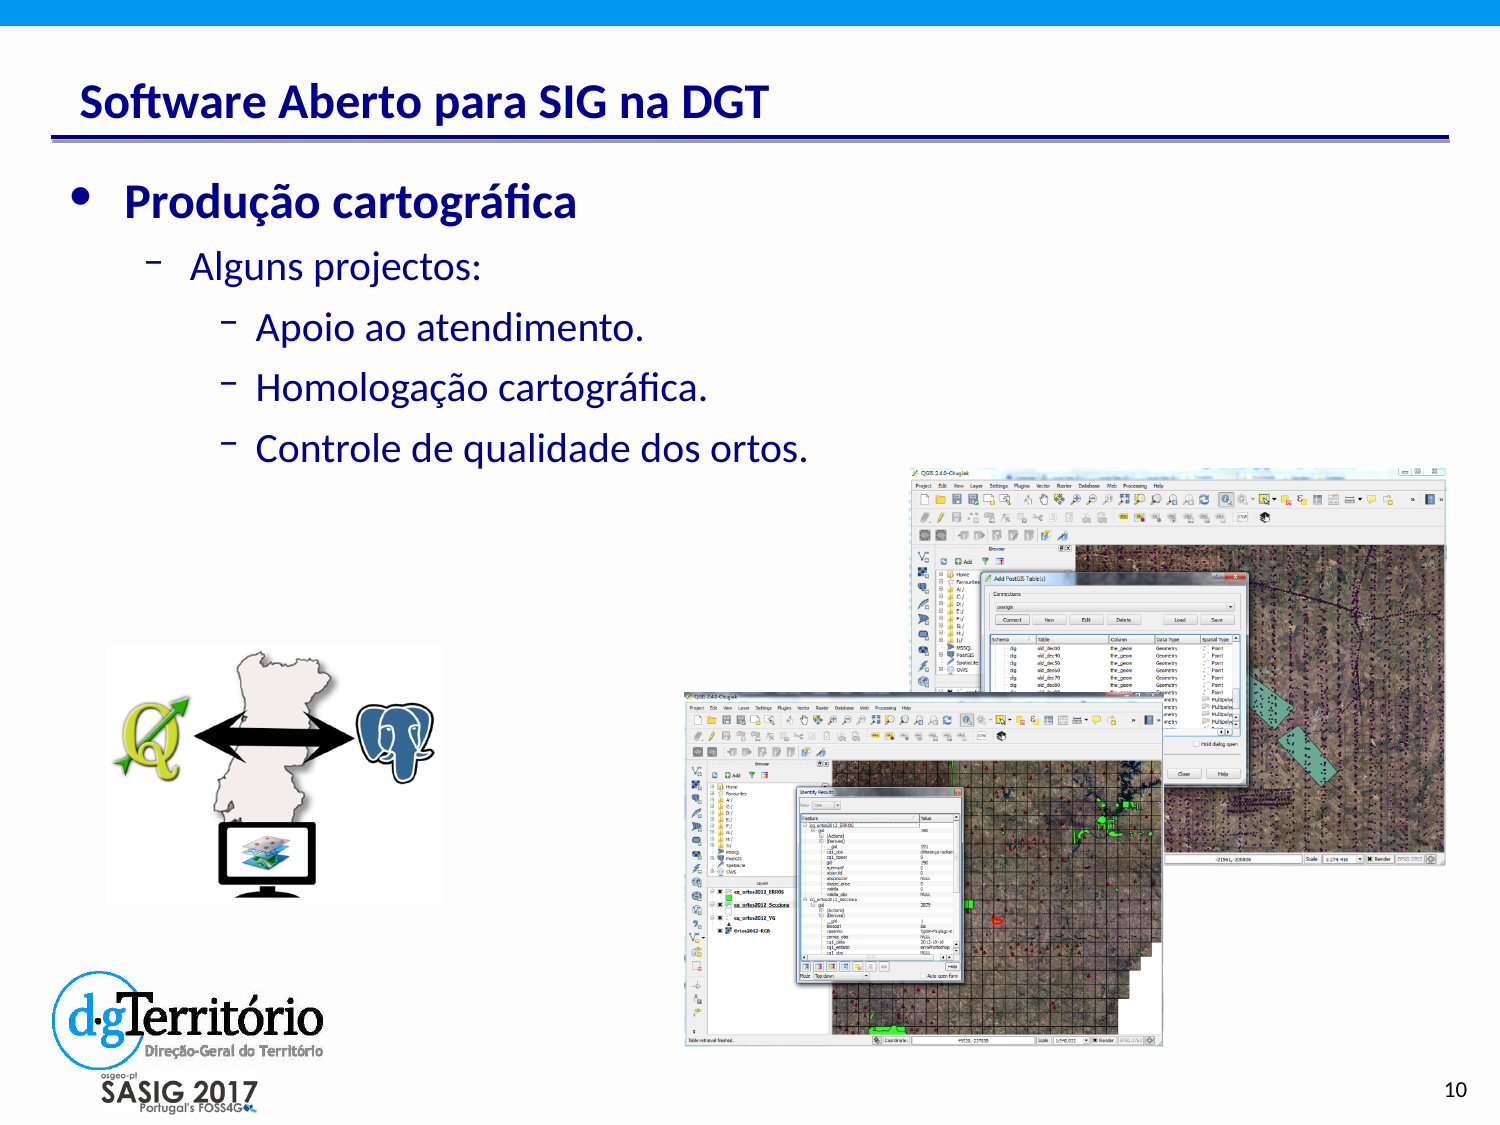

Software Aberto para SIG na DGT
# Produção cartográfica
Alguns projectos:
Apoio ao atendimento.
Homologação cartográfica.
Controle de qualidade dos ortos.